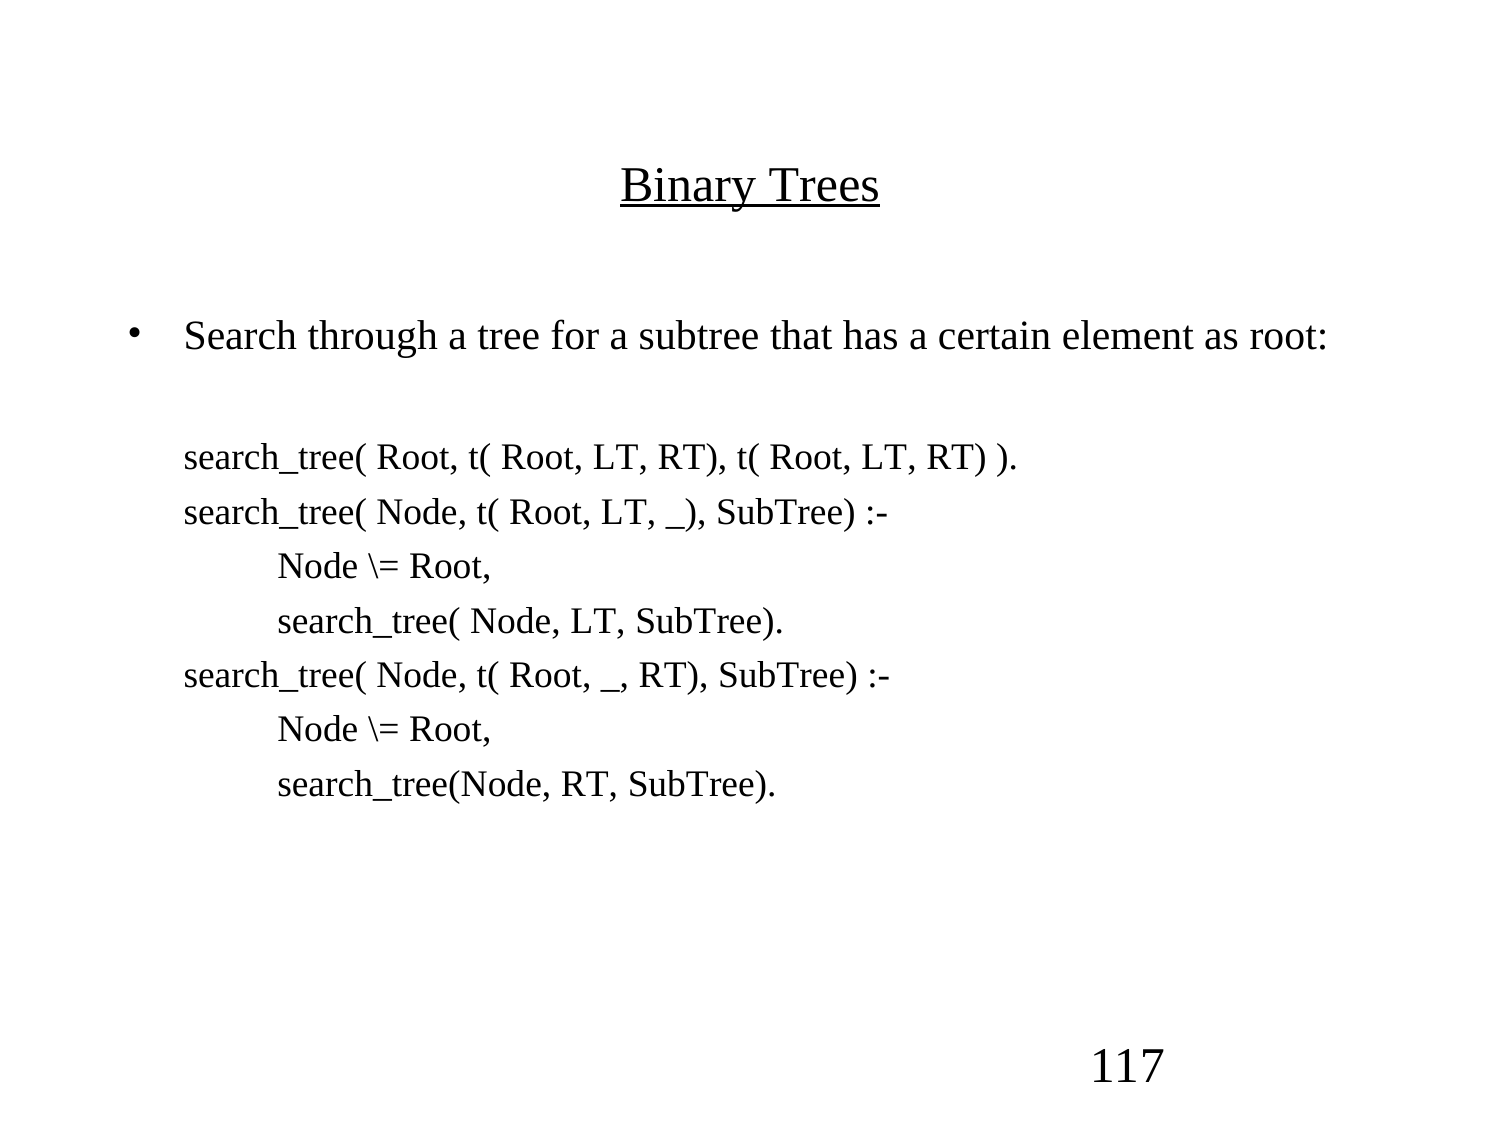

# Binary Trees
Search through a tree for a subtree that has a certain element as root:
	search_tree( Root, t( Root, LT, RT), t( Root, LT, RT) ).
	search_tree( Node, t( Root, LT, _), SubTree) :-
		Node \= Root,
		search_tree( Node, LT, SubTree).
	search_tree( Node, t( Root, _, RT), SubTree) :-
		Node \= Root,
		search_tree(Node, RT, SubTree).
117